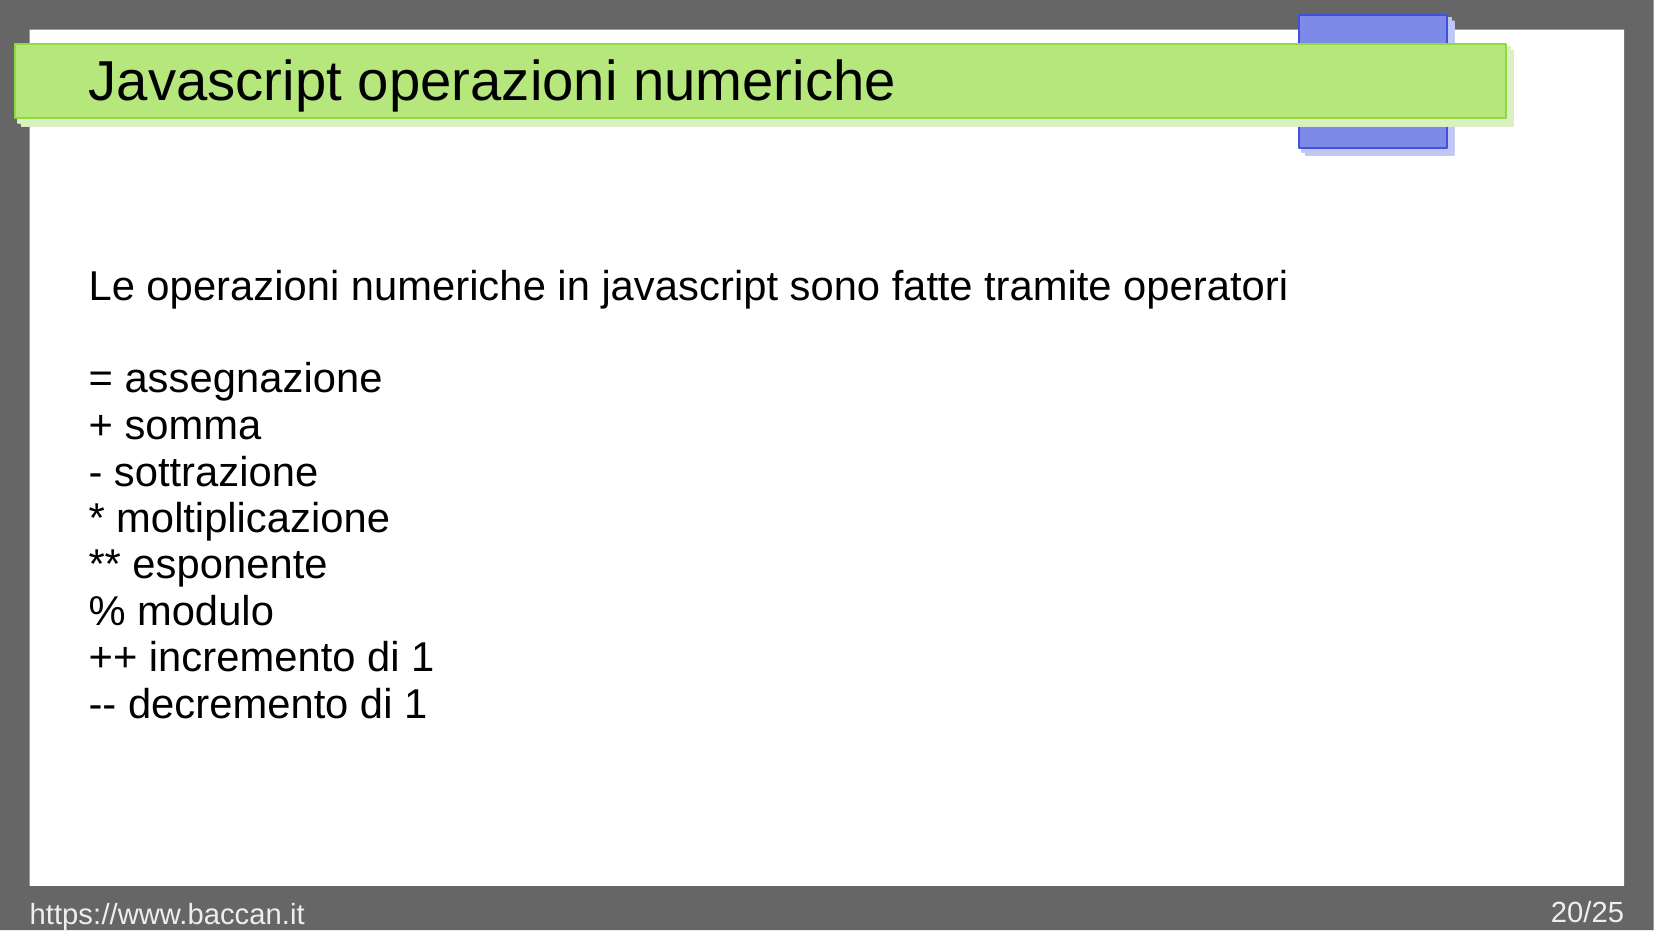

# Javascript operazioni numeriche
Le operazioni numeriche in javascript sono fatte tramite operatori
= assegnazione
+ somma
- sottrazione
* moltiplicazione
** esponente
% modulo
++ incremento di 1
-- decremento di 1
20
https://www.baccan.it